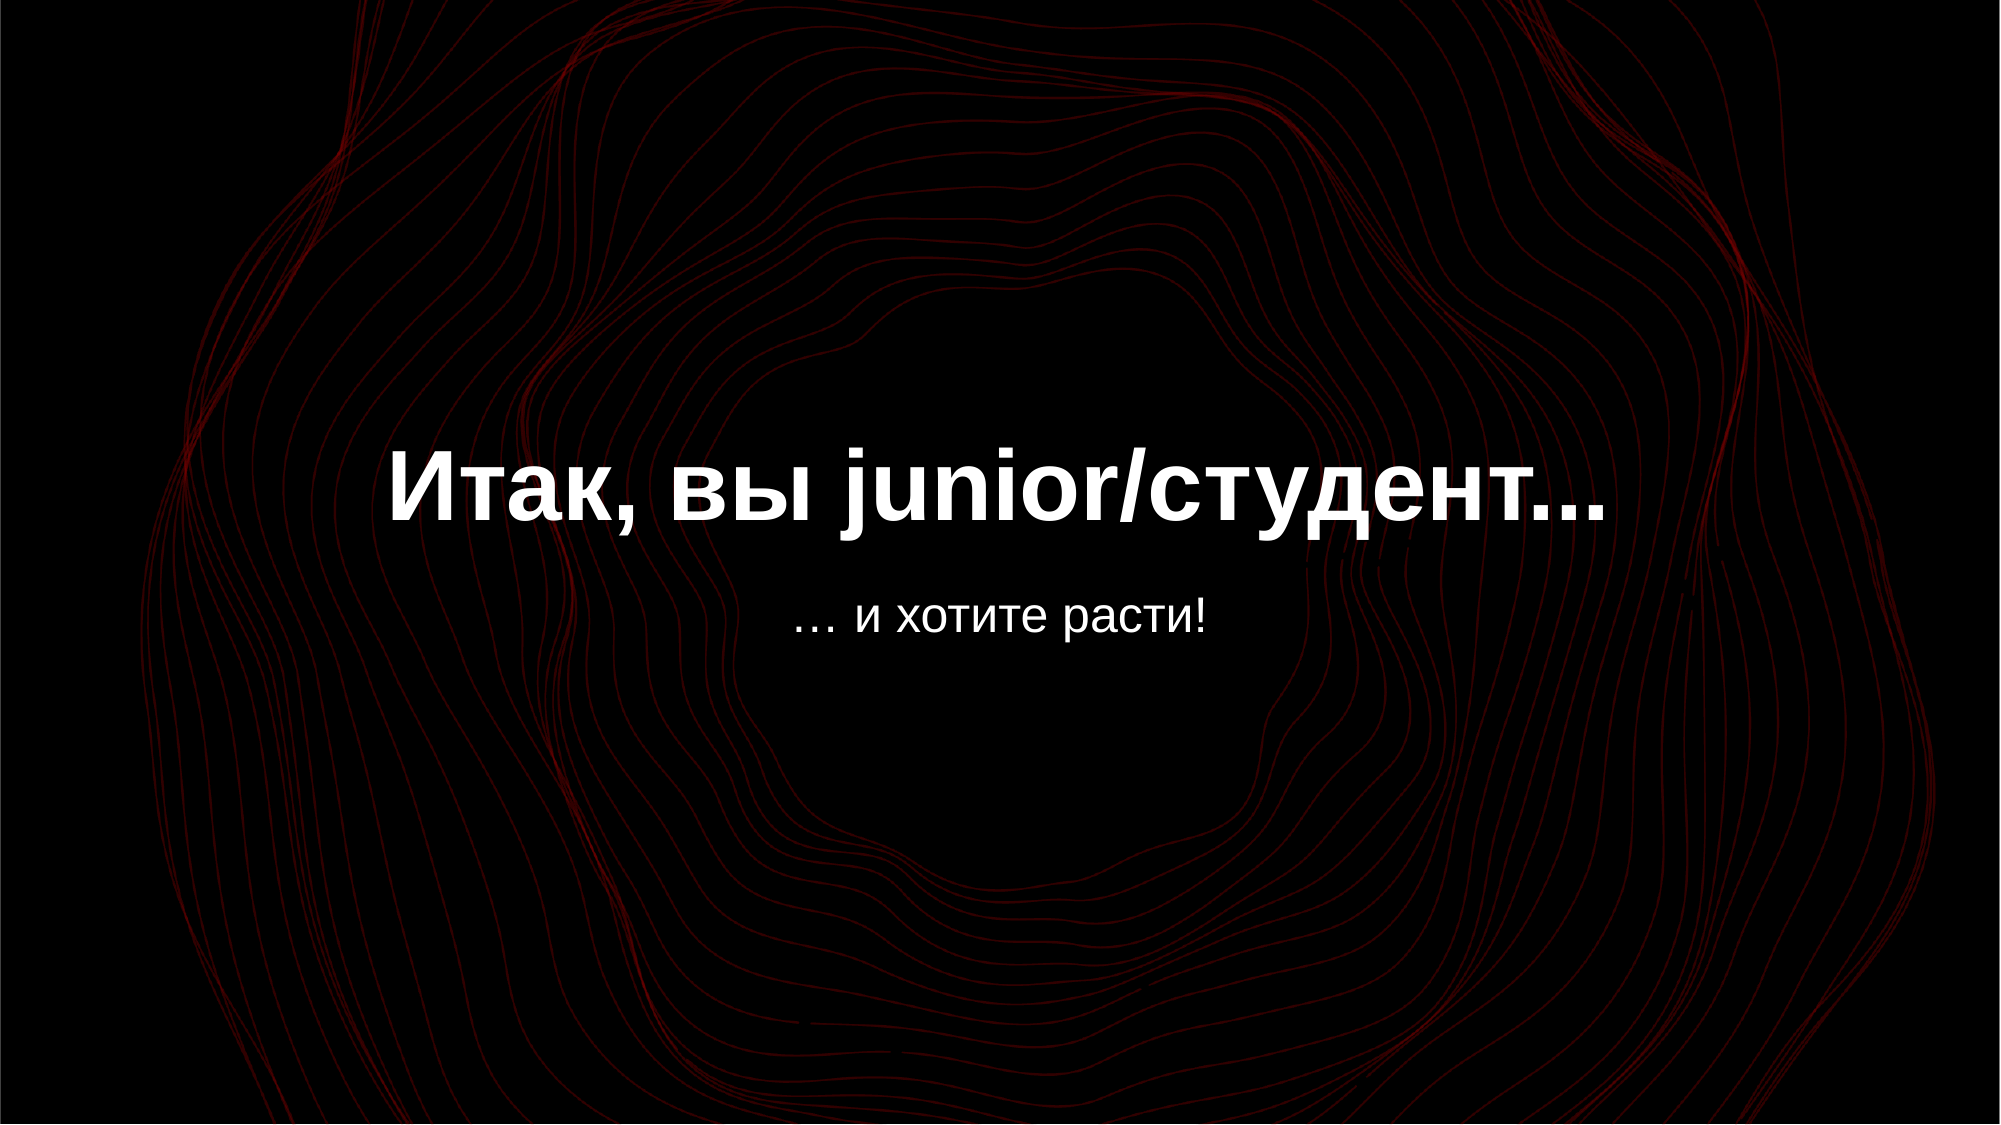

# Итак, вы junior/студент...
… и хотите расти!